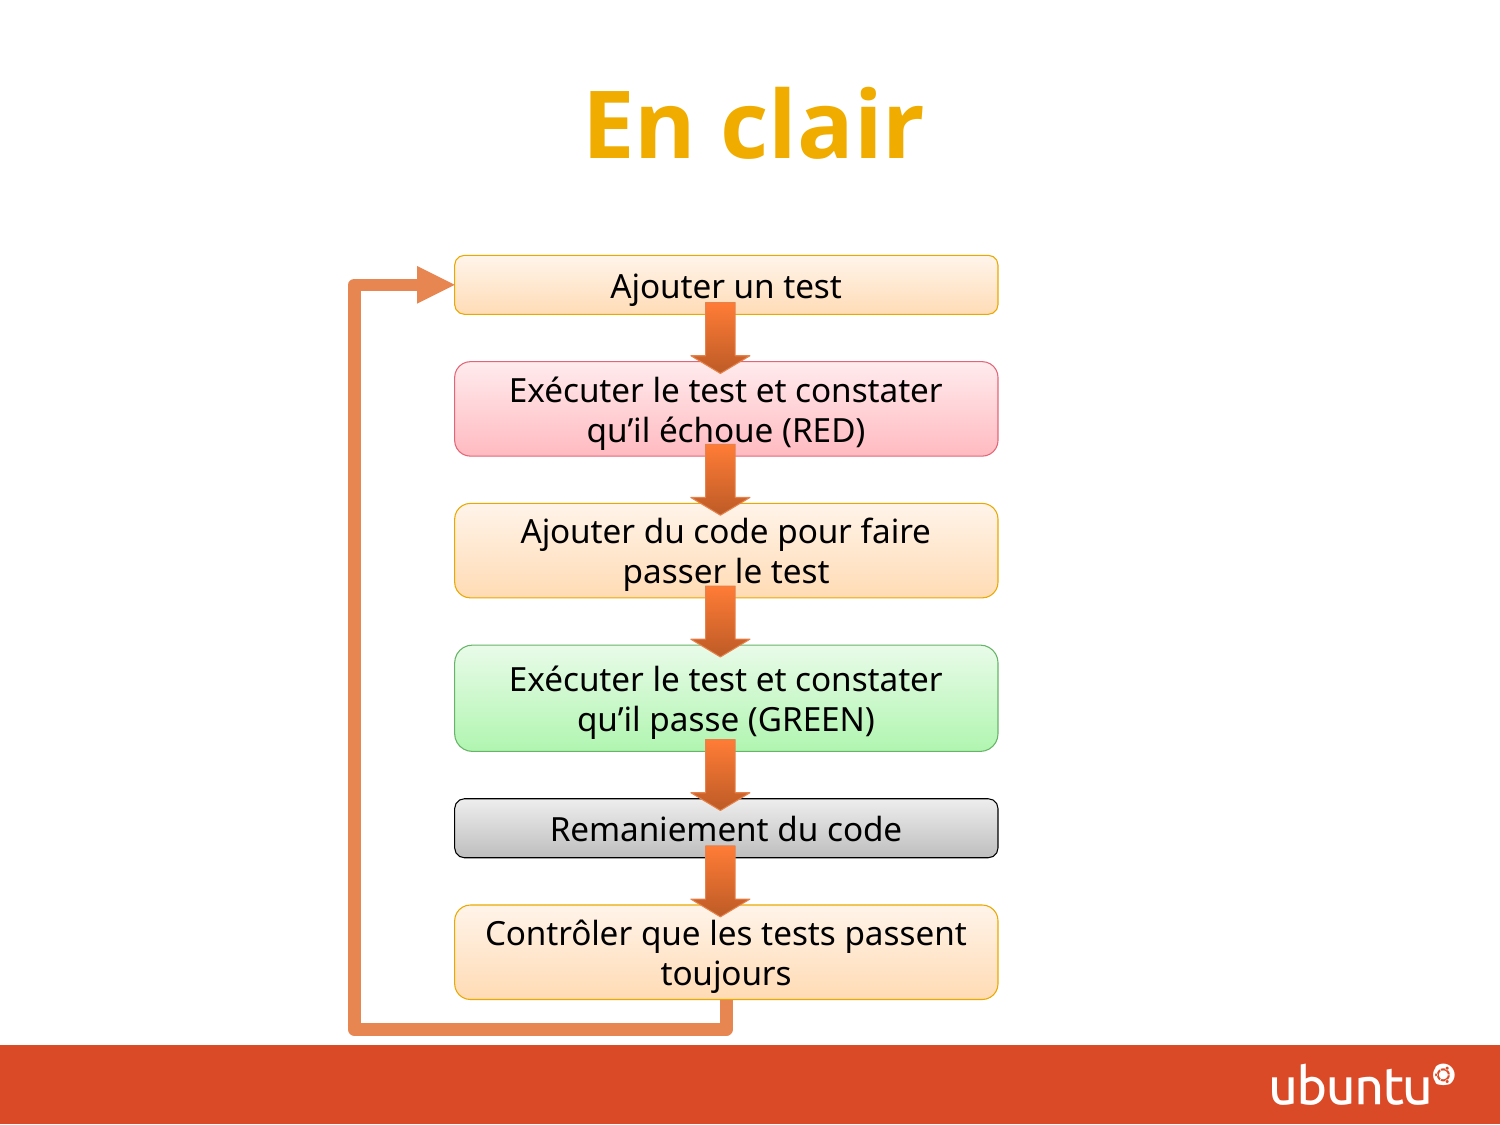

# En clair
Ajouter un test
Exécuter le test et constater qu’il échoue (RED)
Ajouter du code pour faire passer le test
Exécuter le test et constater qu’il passe (GREEN)
Remaniement du code
Contrôler que les tests passent toujours